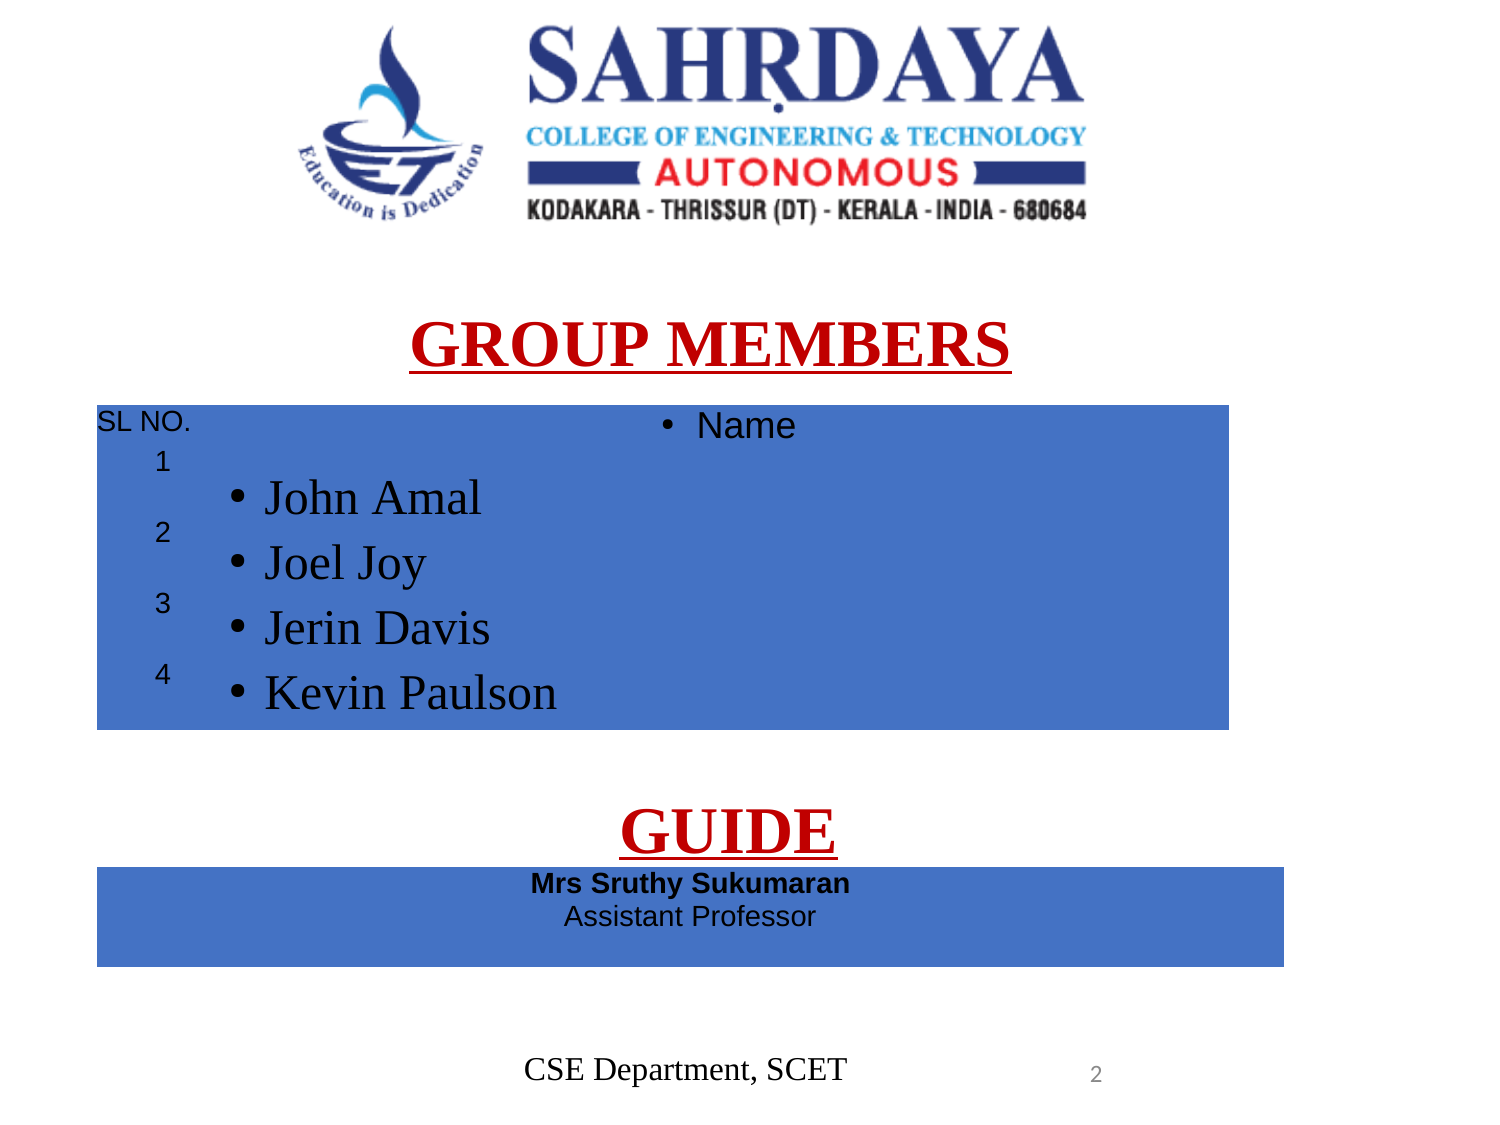

GROUP MEMBERS
| SL NO. |
| --- |
| 1 |
| 2 |
| 3 |
| 4 |
| Name |
| --- |
| John Amal |
| Joel Joy |
| Jerin Davis |
| Kevin Paulson |
GUIDE
| Mrs Sruthy Sukumaran Assistant Professor |
| --- |
 CSE Department, SCET